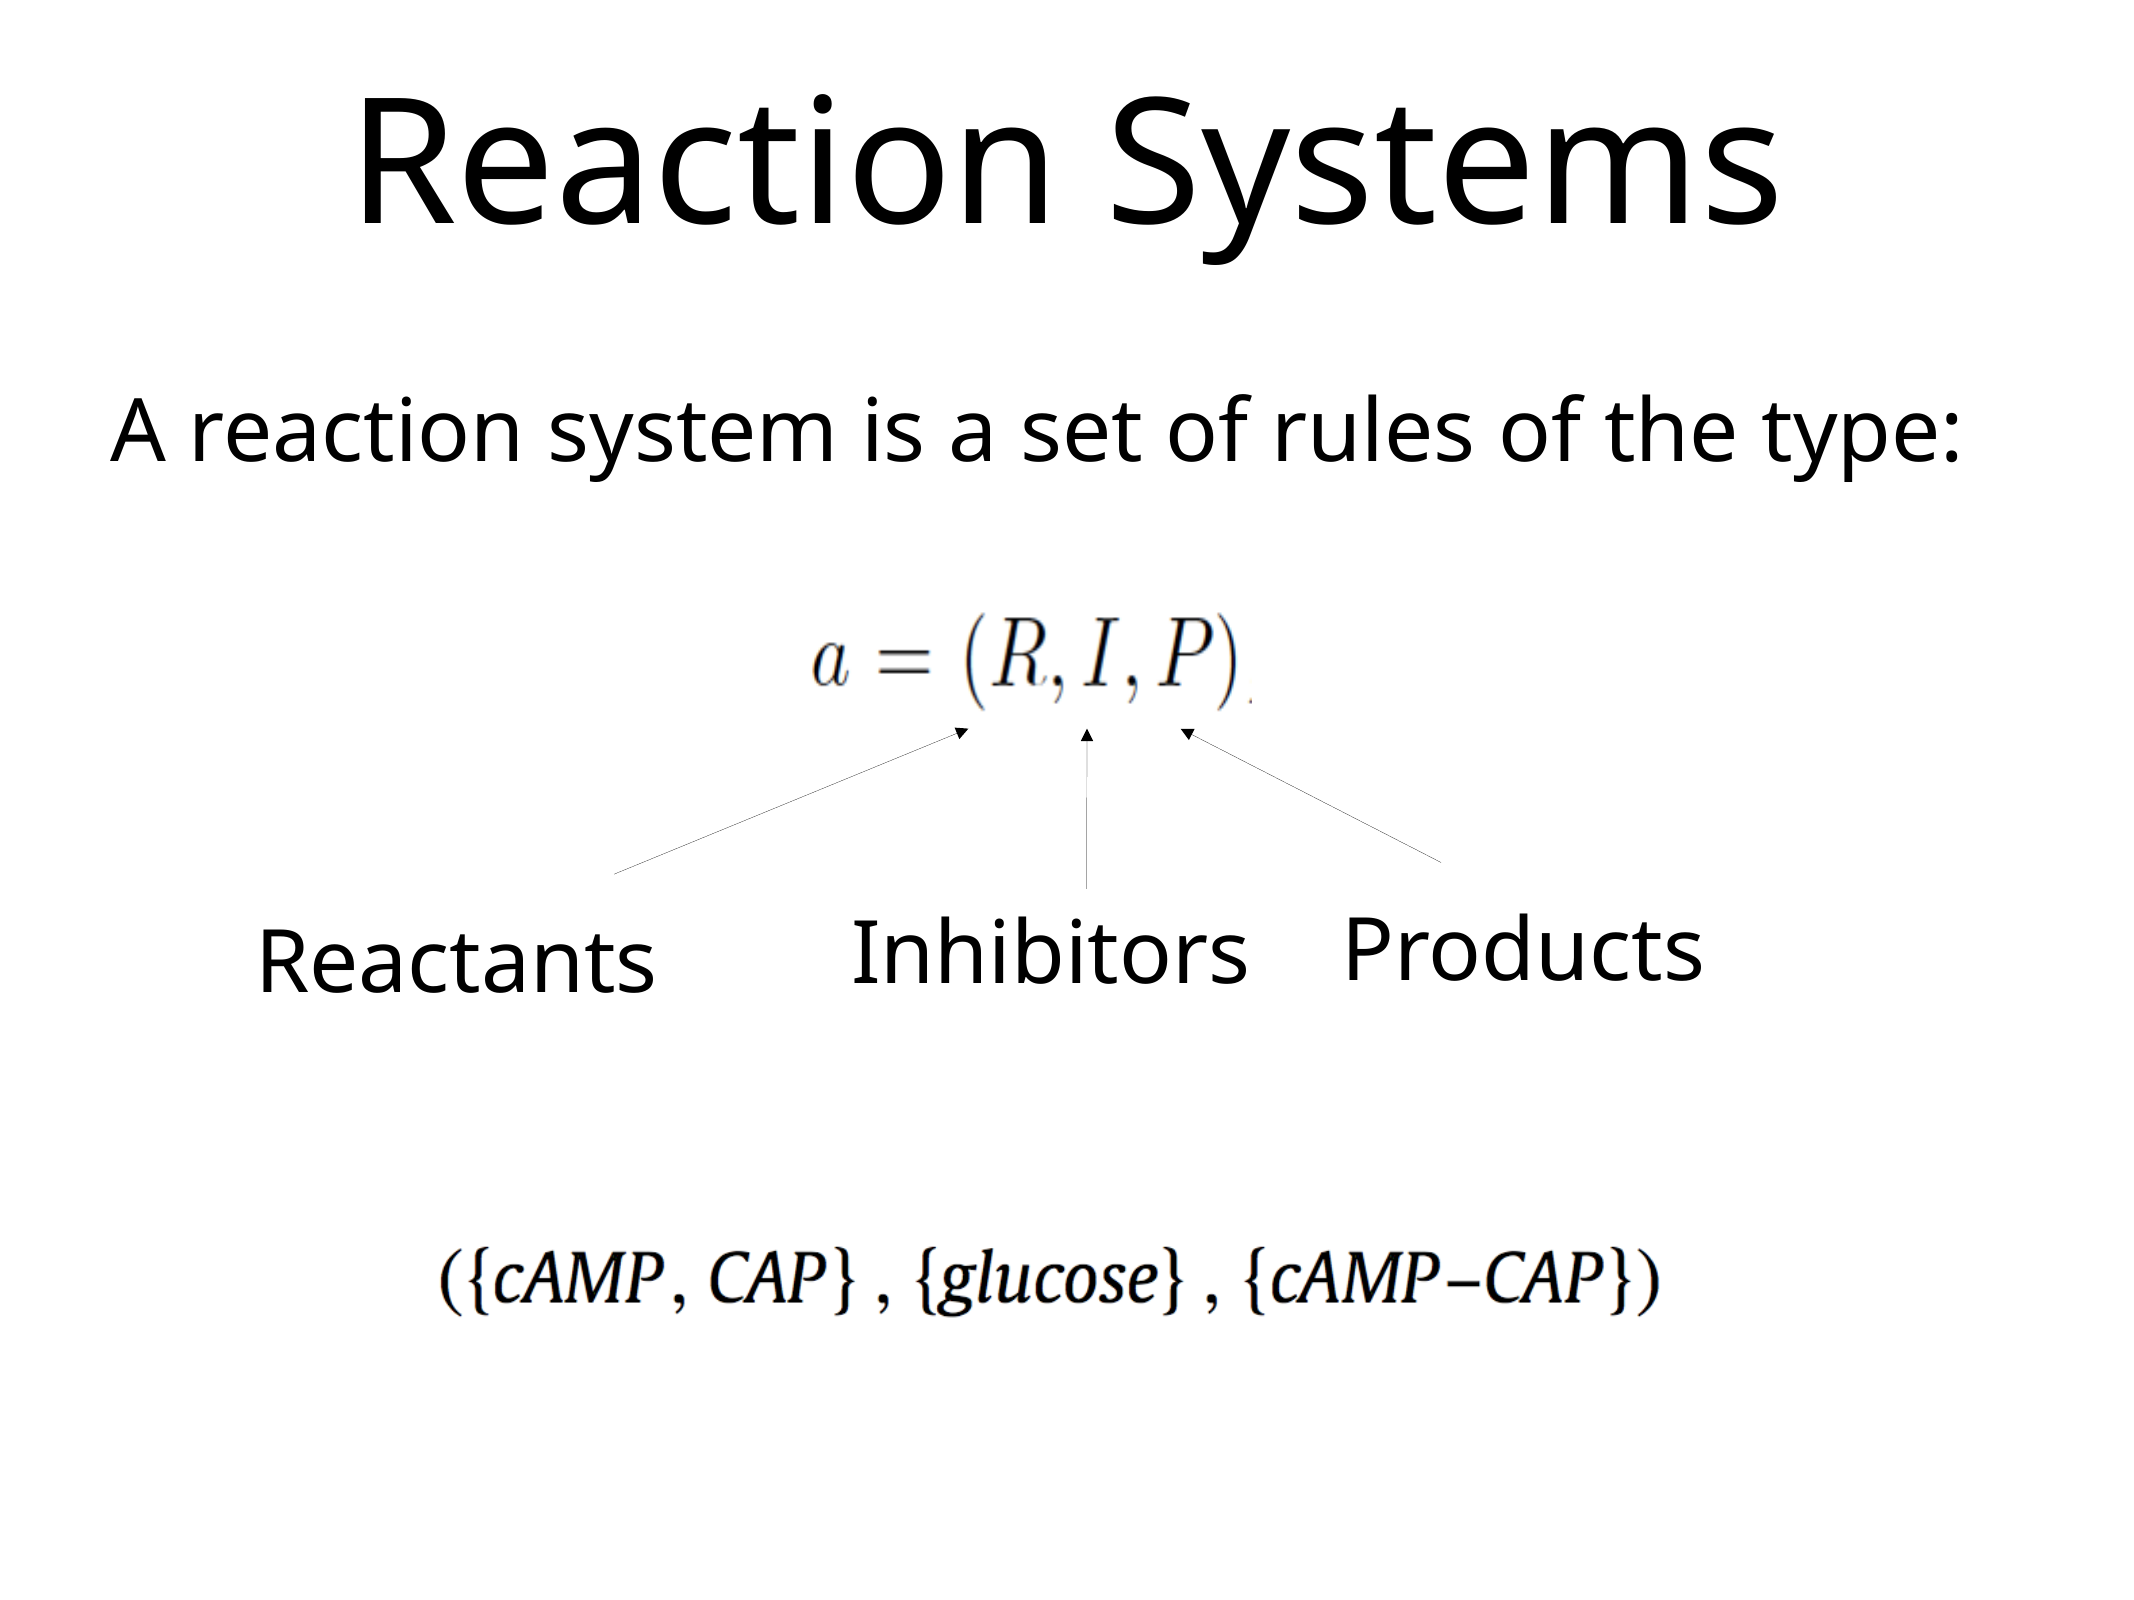

# Reaction Systems
A reaction system is a set of rules of the type:
Products
Inhibitors
Reactants
41